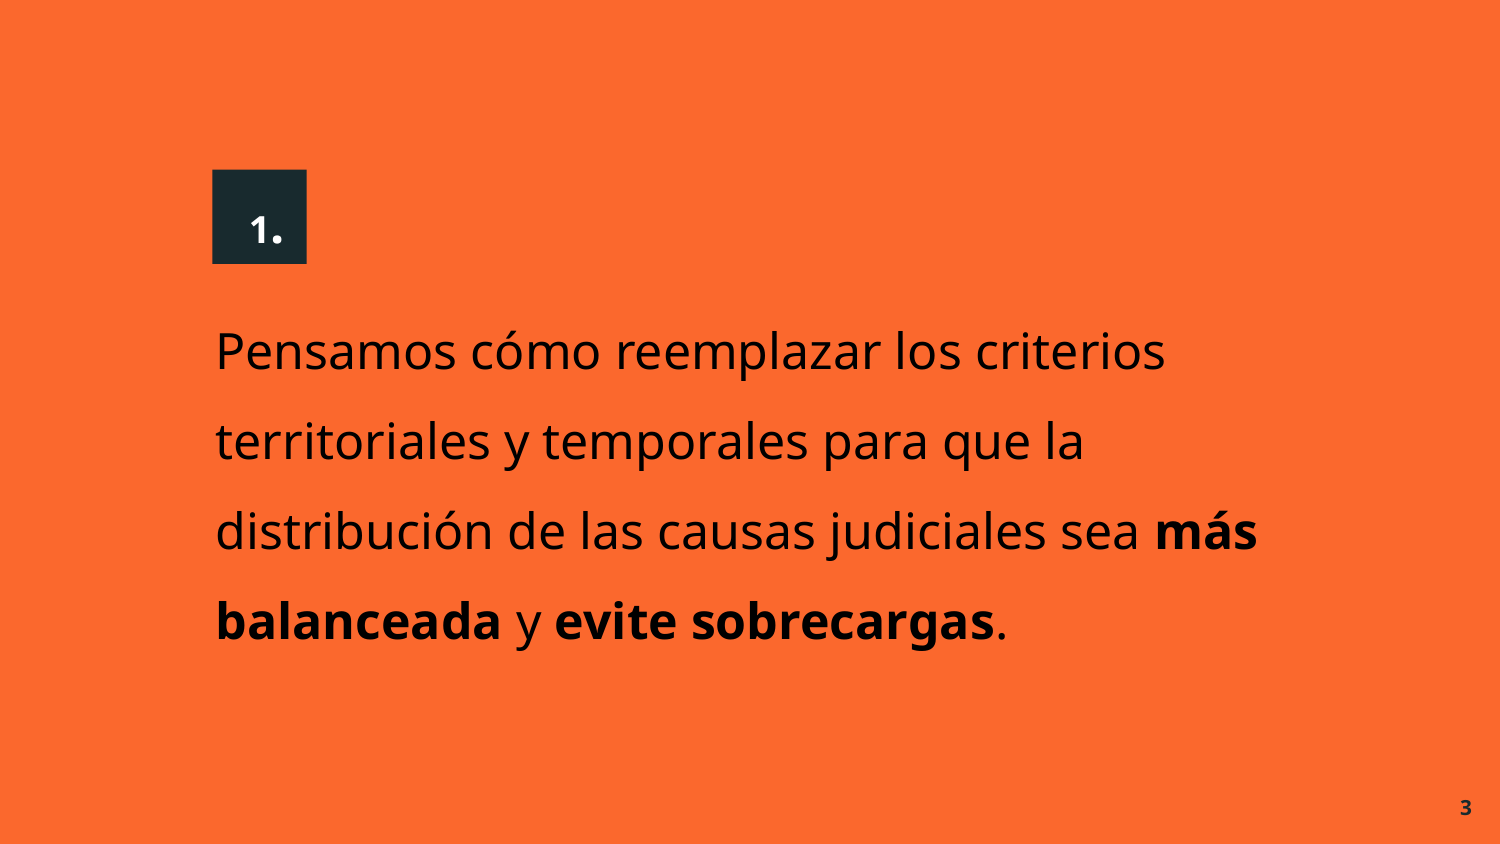

1.
Pensamos cómo reemplazar los criterios territoriales y temporales para que la distribución de las causas judiciales sea más balanceada y evite sobrecargas.